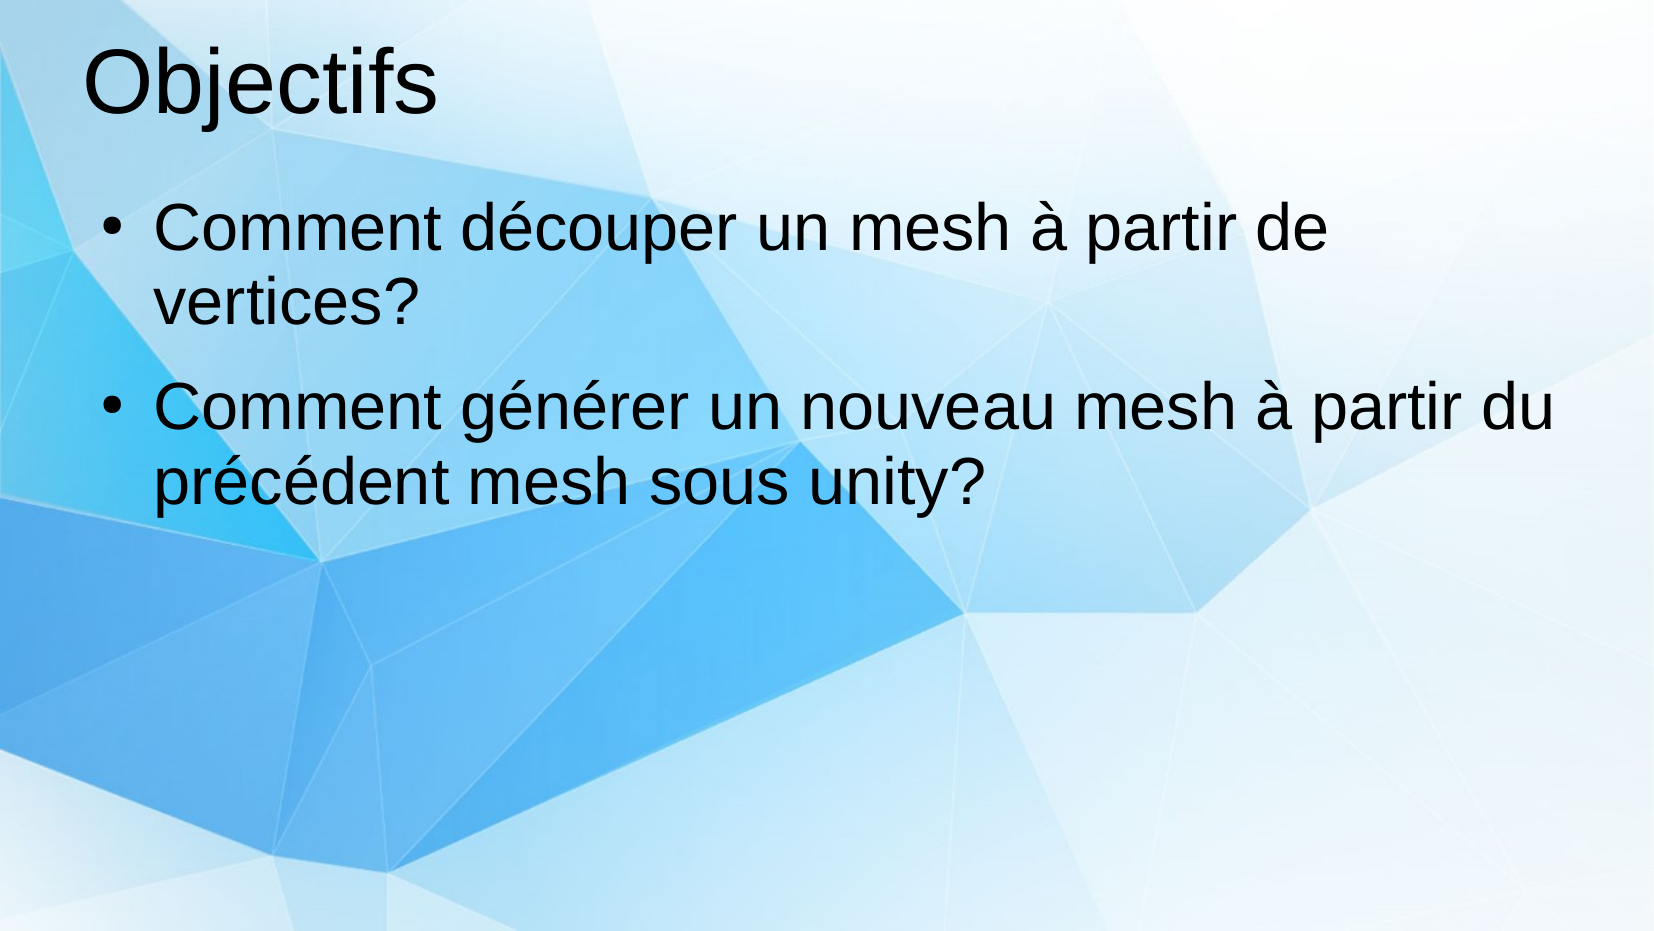

# Objectifs
Comment découper un mesh à partir de vertices?
Comment générer un nouveau mesh à partir du précédent mesh sous unity?